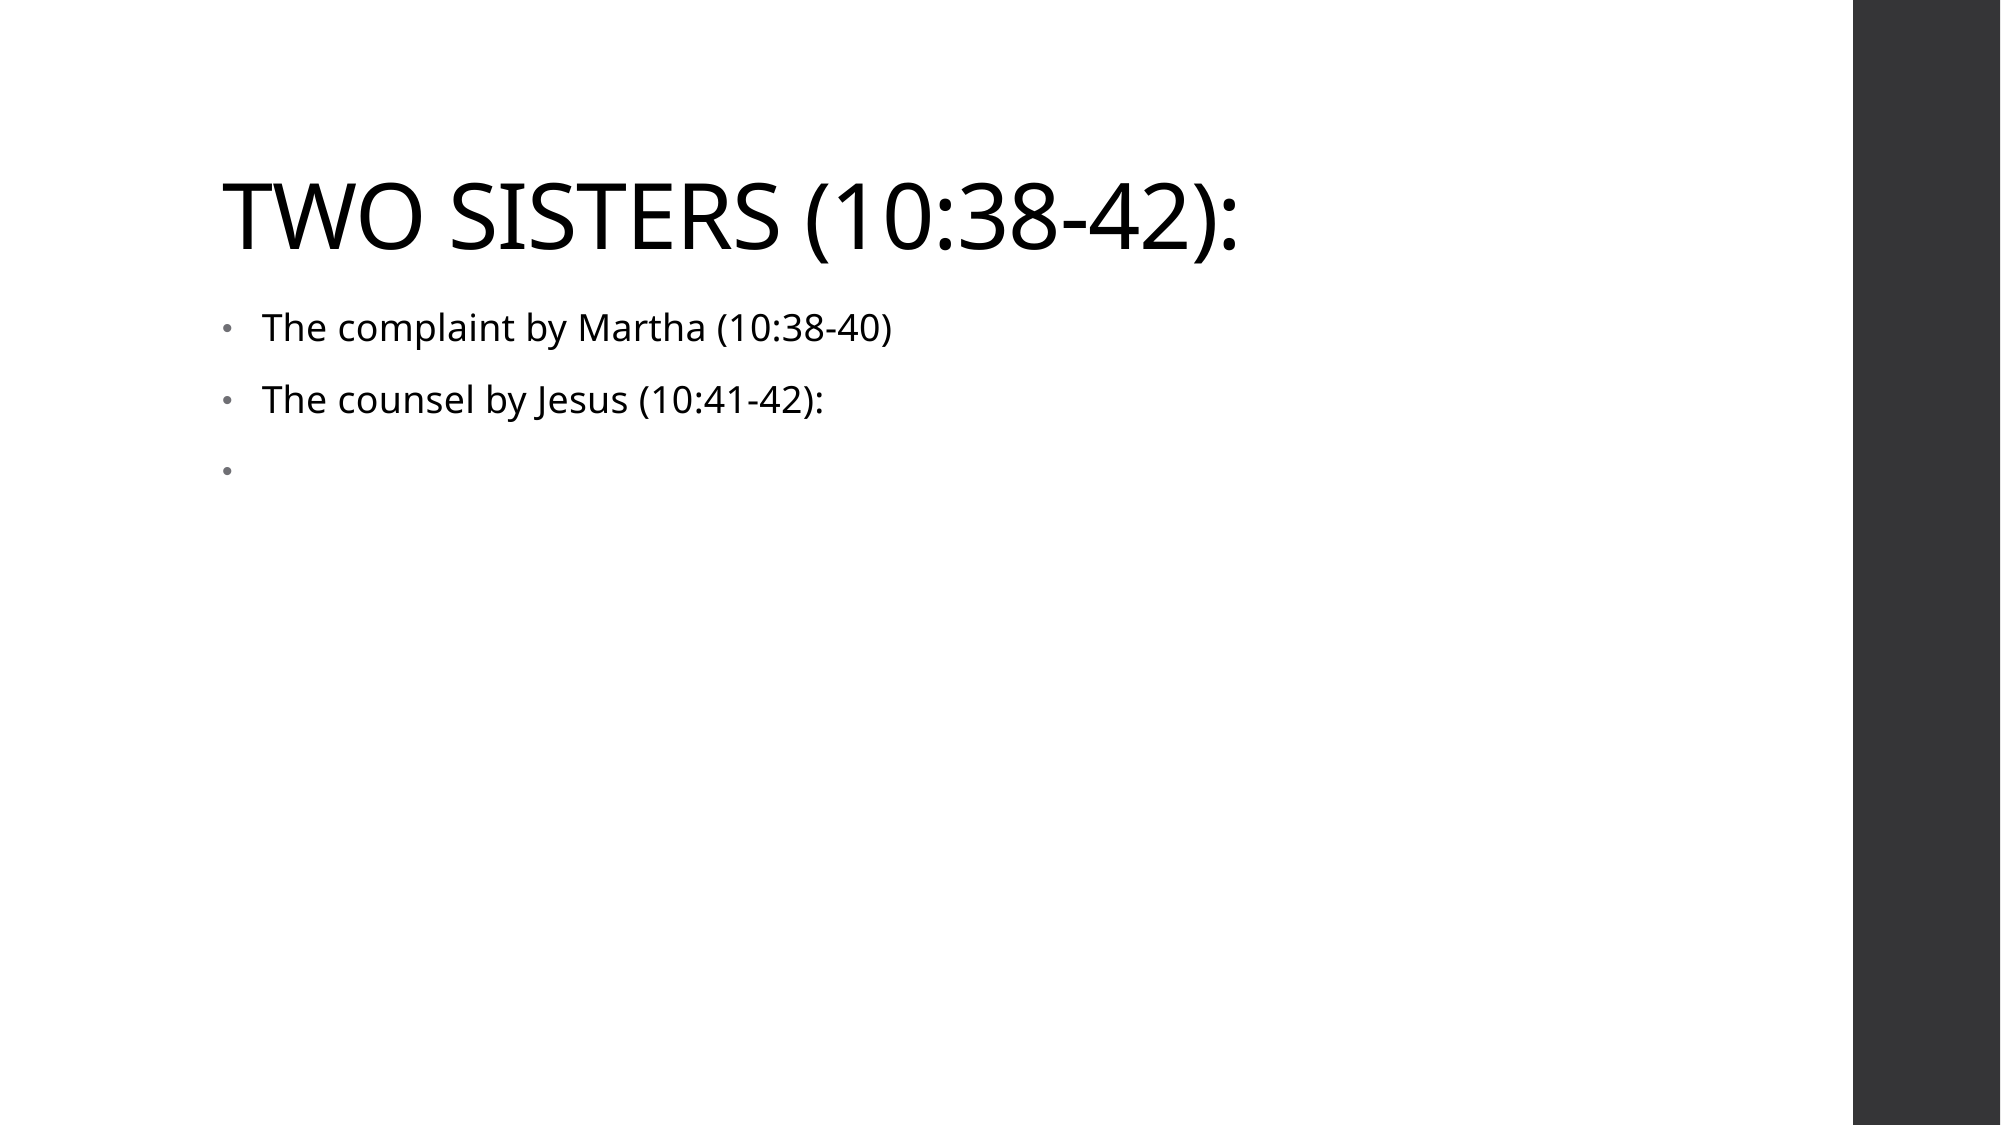

# TWO SISTERS (10:38-42):
 The complaint by Martha (10:38-40)
 The counsel by Jesus (10:41-42):